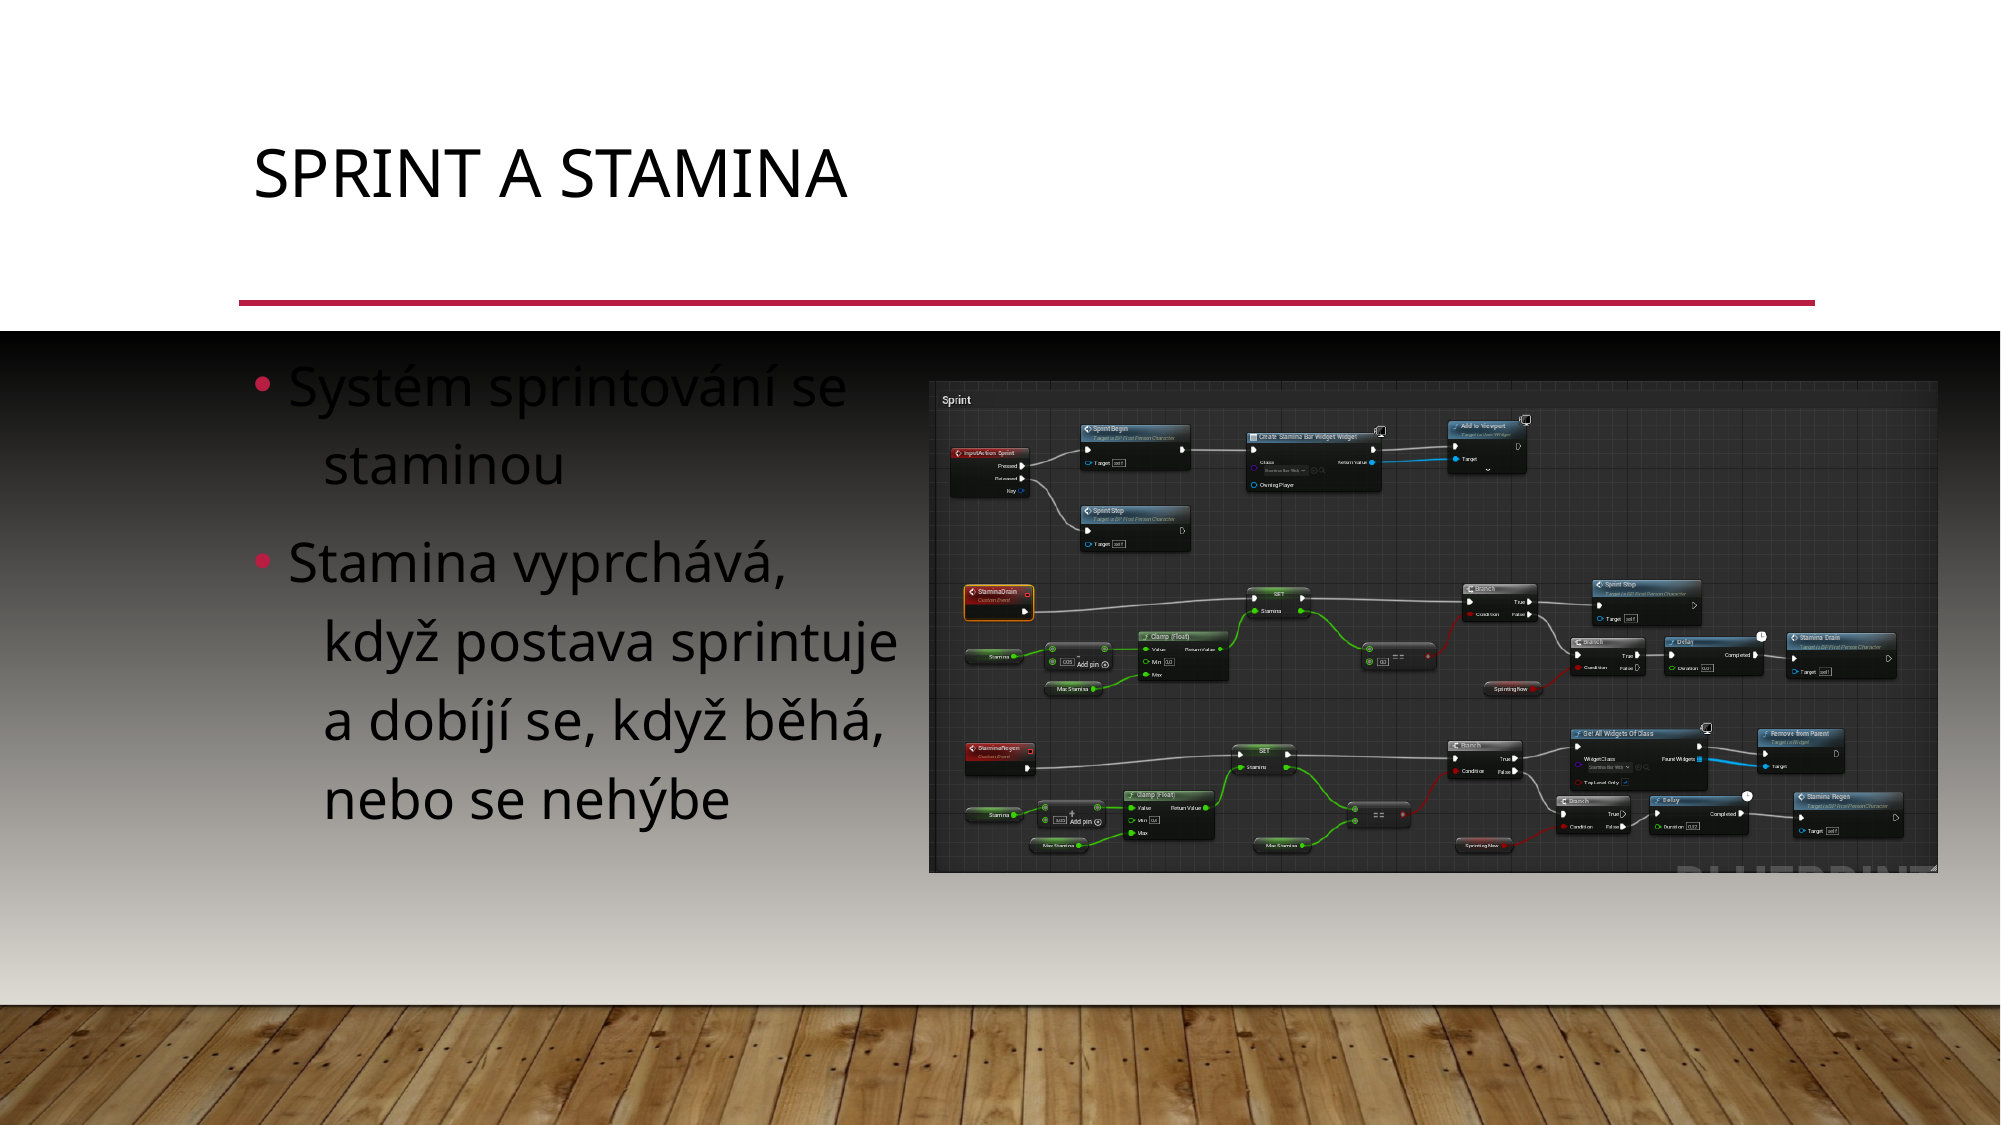

# Sprint a stamina
Systém sprintování se staminou
Stamina vyprchává, když postava sprintuje a dobíjí se, když běhá, nebo se nehýbe